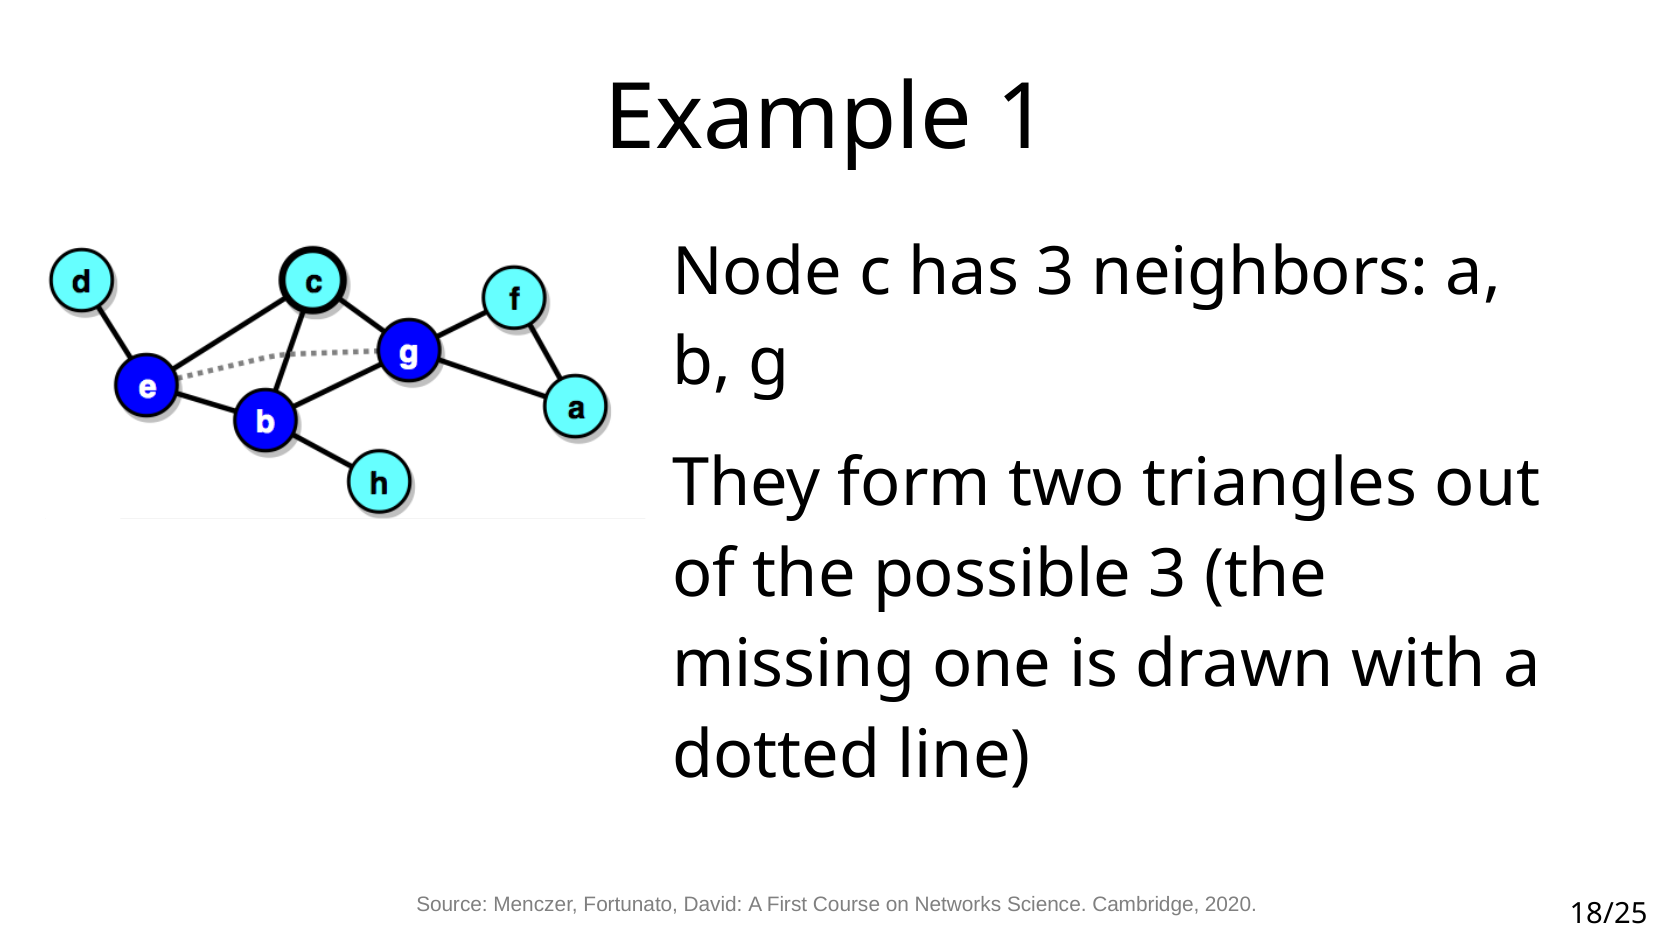

# Example 1
Node c has 3 neighbors: a, b, g
They form two triangles out of the possible 3 (the missing one is drawn with a dotted line)
Source: Menczer, Fortunato, David: A First Course on Networks Science. Cambridge, 2020.
18